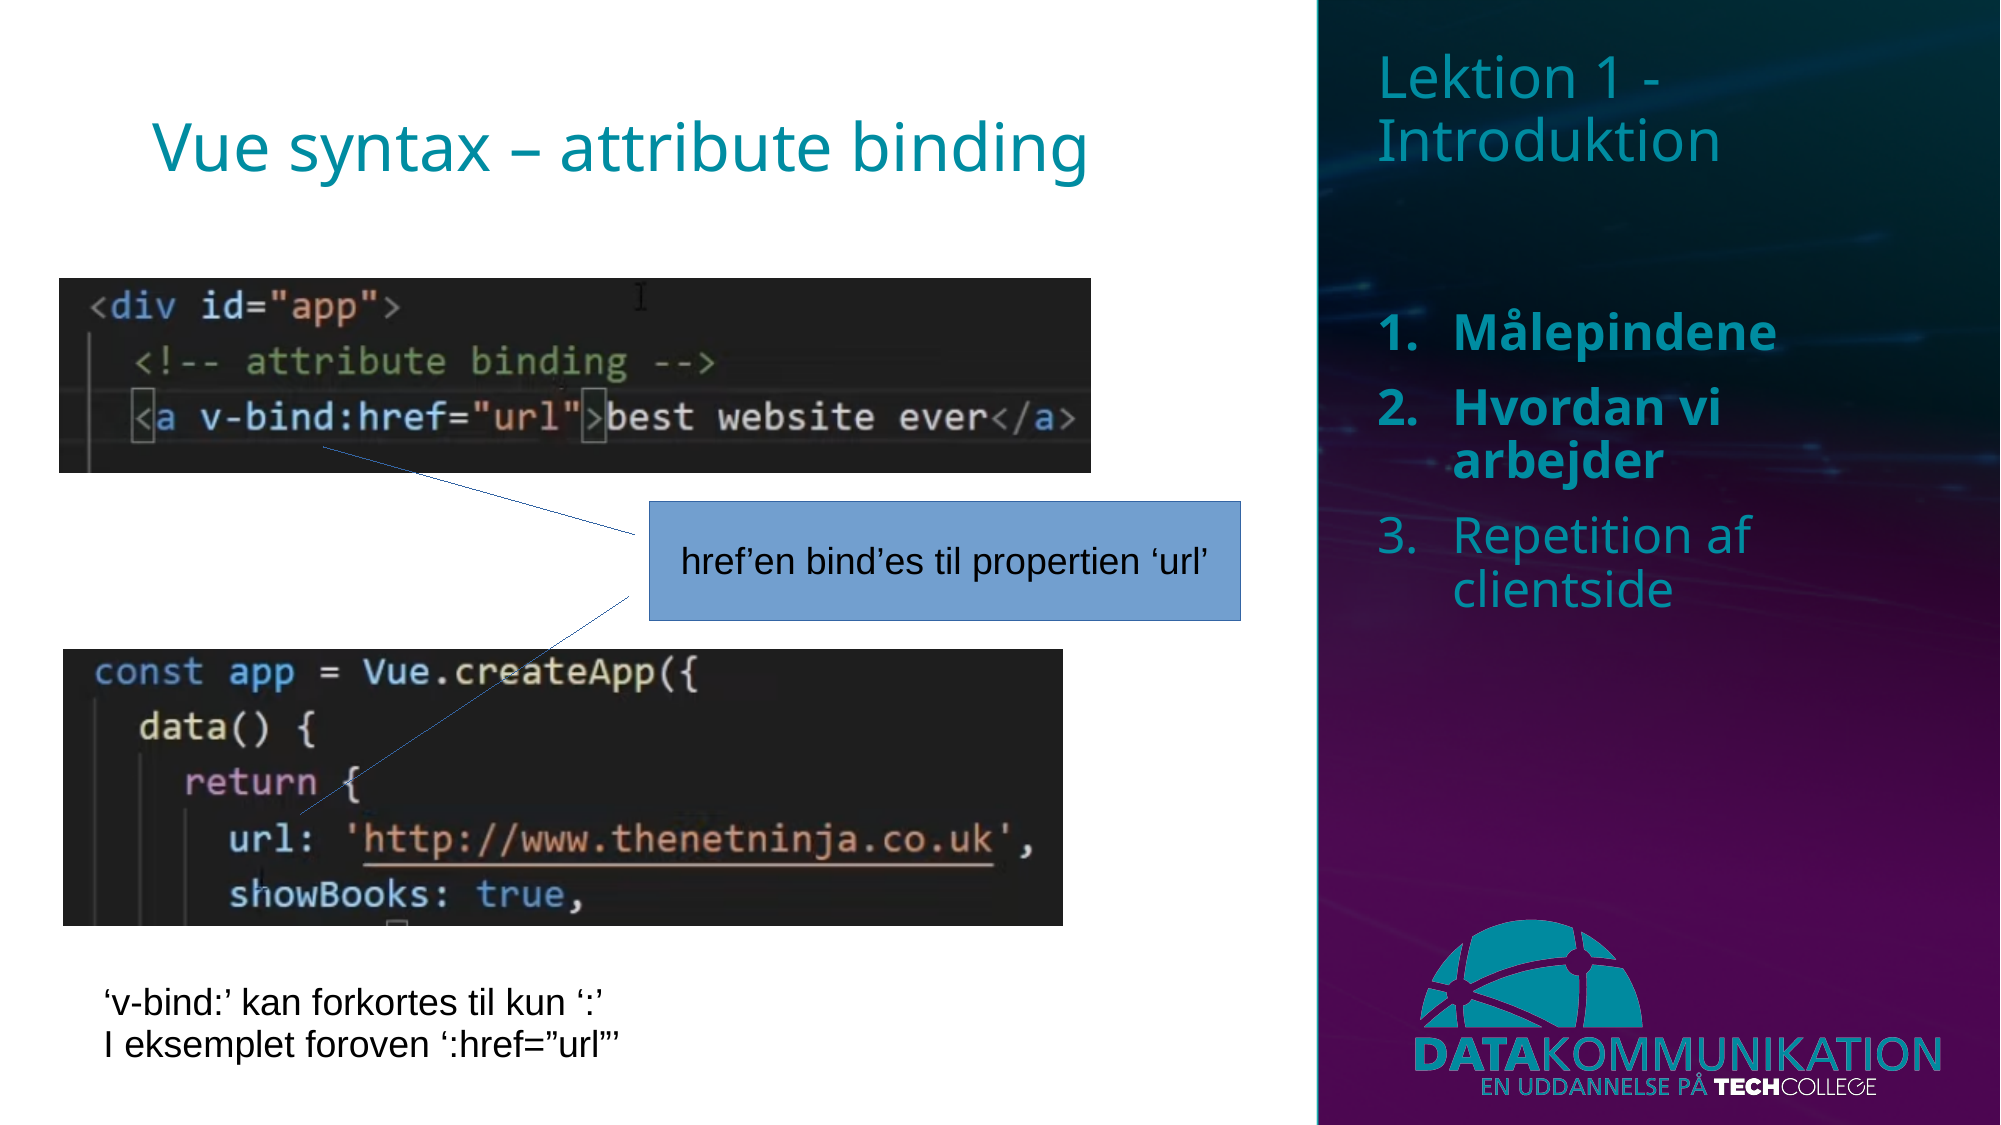

# Vue syntax – attribute binding
Lektion 1 - Introduktion
Målepindene
Hvordan vi arbejder
Repetition af clientside
href’en bind’es til propertien ‘url’
‘v-bind:’ kan forkortes til kun ‘:’
I eksemplet foroven ‘:href=”url”’